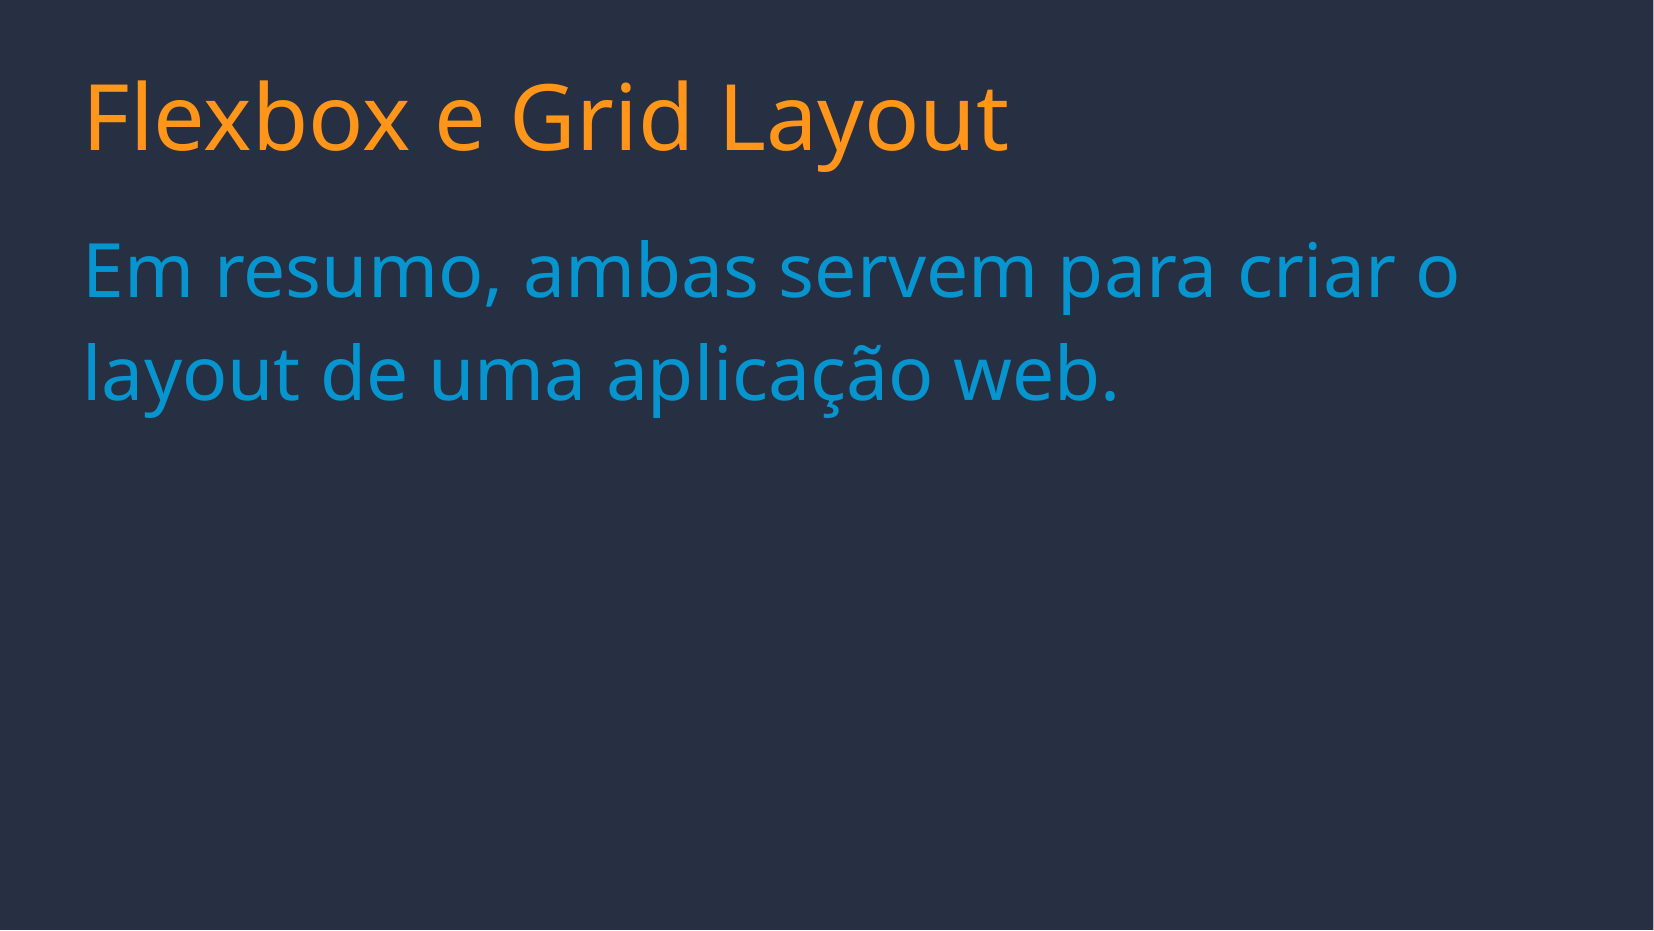

# Flexbox e Grid Layout
Em resumo, ambas servem para criar o layout de uma aplicação web.